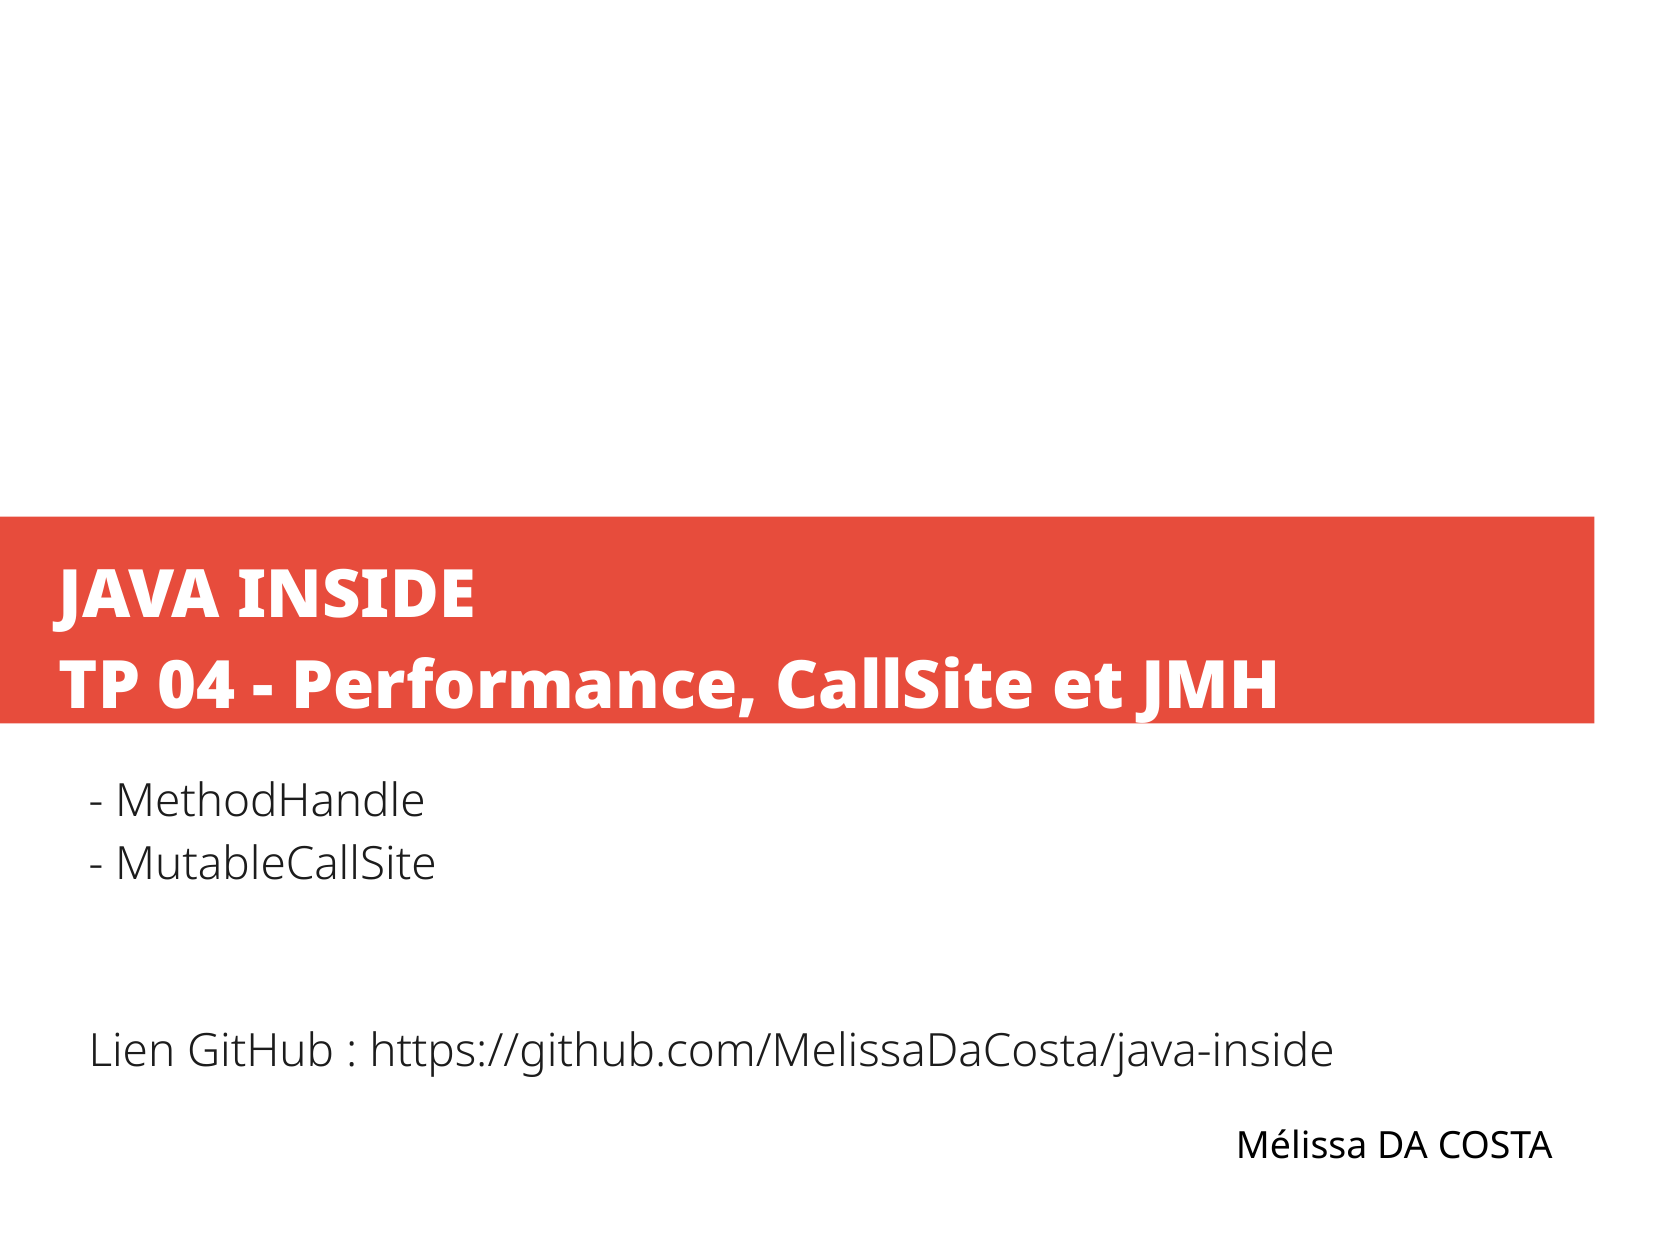

# JAVA INSIDE TP 04 - Performance, CallSite et JMH
- MethodHandle
- MutableCallSite
Lien GitHub : https://github.com/MelissaDaCosta/java-inside
 Mélissa DA COSTA